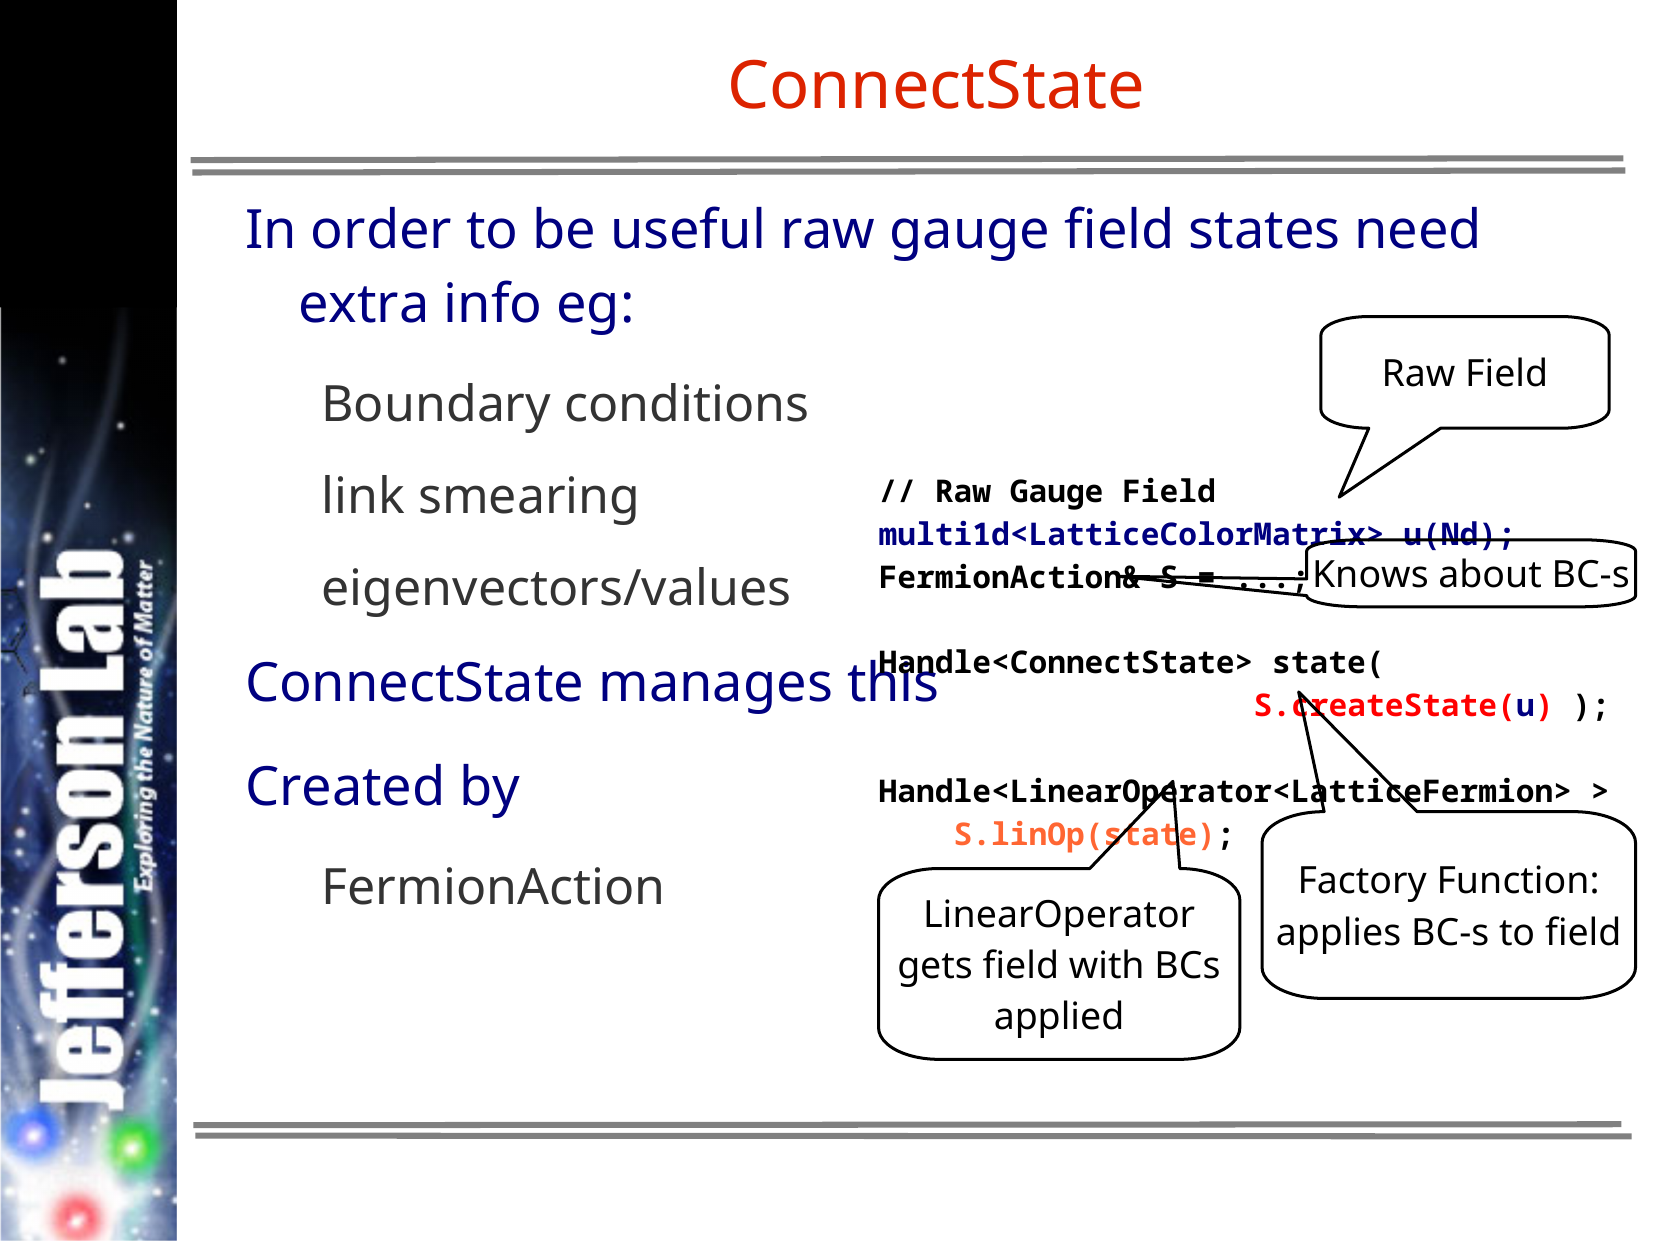

# ConnectState
In order to be useful raw gauge field states need extra info eg:
Boundary conditions
link smearing
eigenvectors/values
ConnectState manages this
Created by
FermionAction
Raw Field
// Raw Gauge Field
multi1d<LatticeColorMatrix> u(Nd);
FermionAction& S = ...;
Handle<ConnectState> state(
 S.createState(u) );
Handle<LinearOperator<LatticeFermion> >
	S.linOp(state);
Knows about BC-s
Factory Function:
applies BC-s to field
LinearOperator
gets field with BCs
applied